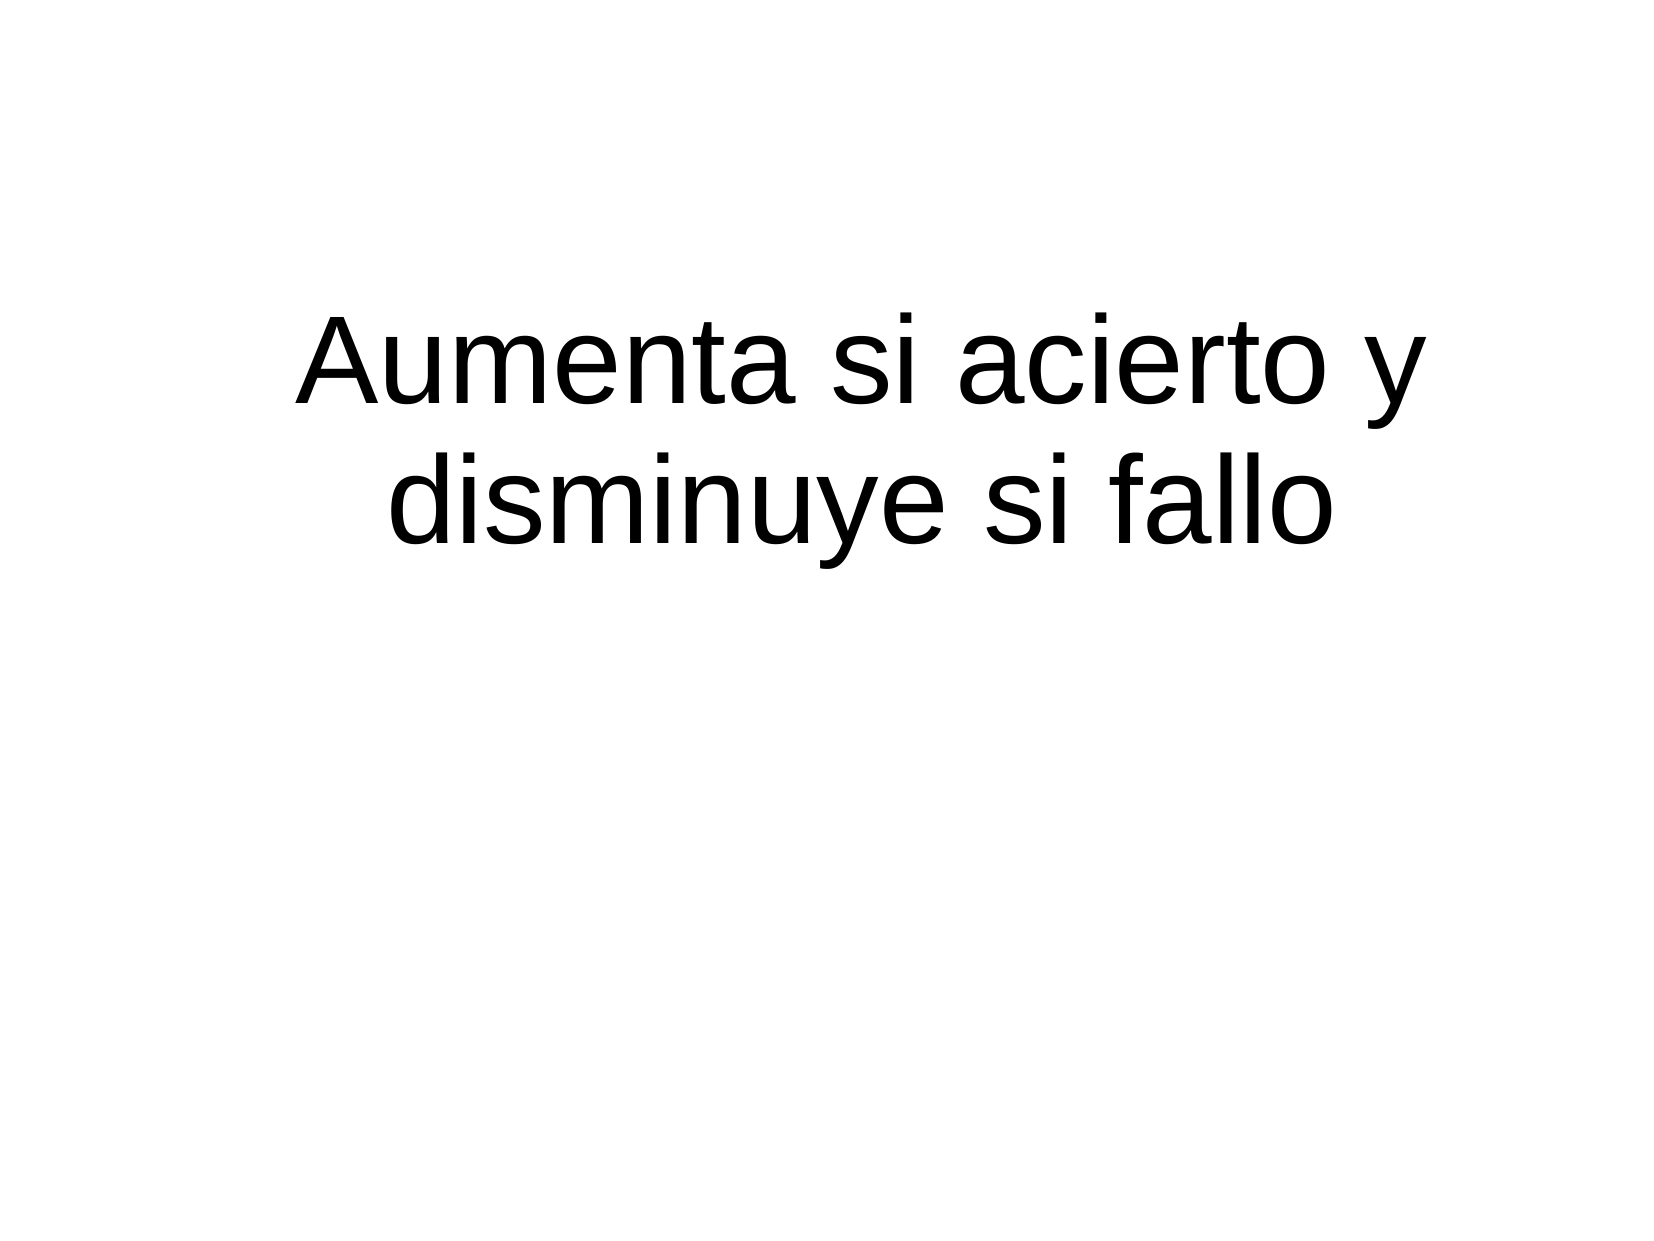

# Aumenta si acierto y disminuye si fallo